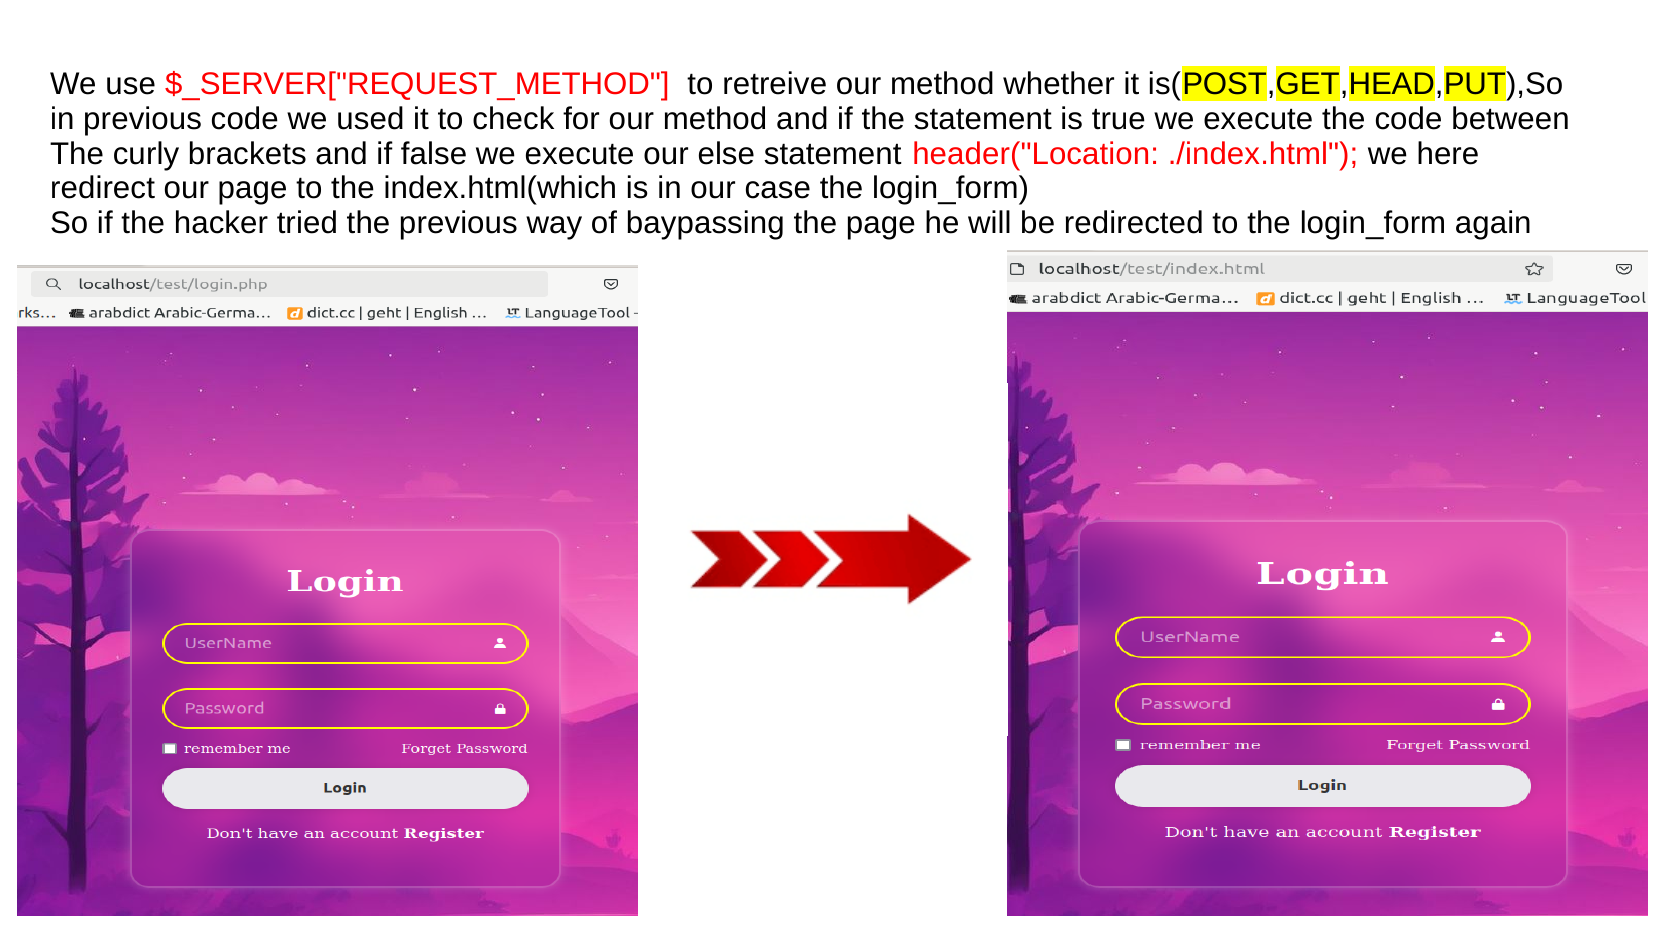

We use $_SERVER["REQUEST_METHOD"] to retreive our method whether it is(POST,GET,HEAD,PUT),So in previous code we used it to check for our method and if the statement is true we execute the code between
The curly brackets and if false we execute our else statement header("Location: ./index.html"); we here redirect our page to the index.html(which is in our case the login_form)
So if the hacker tried the previous way of baypassing the page he will be redirected to the login_form again